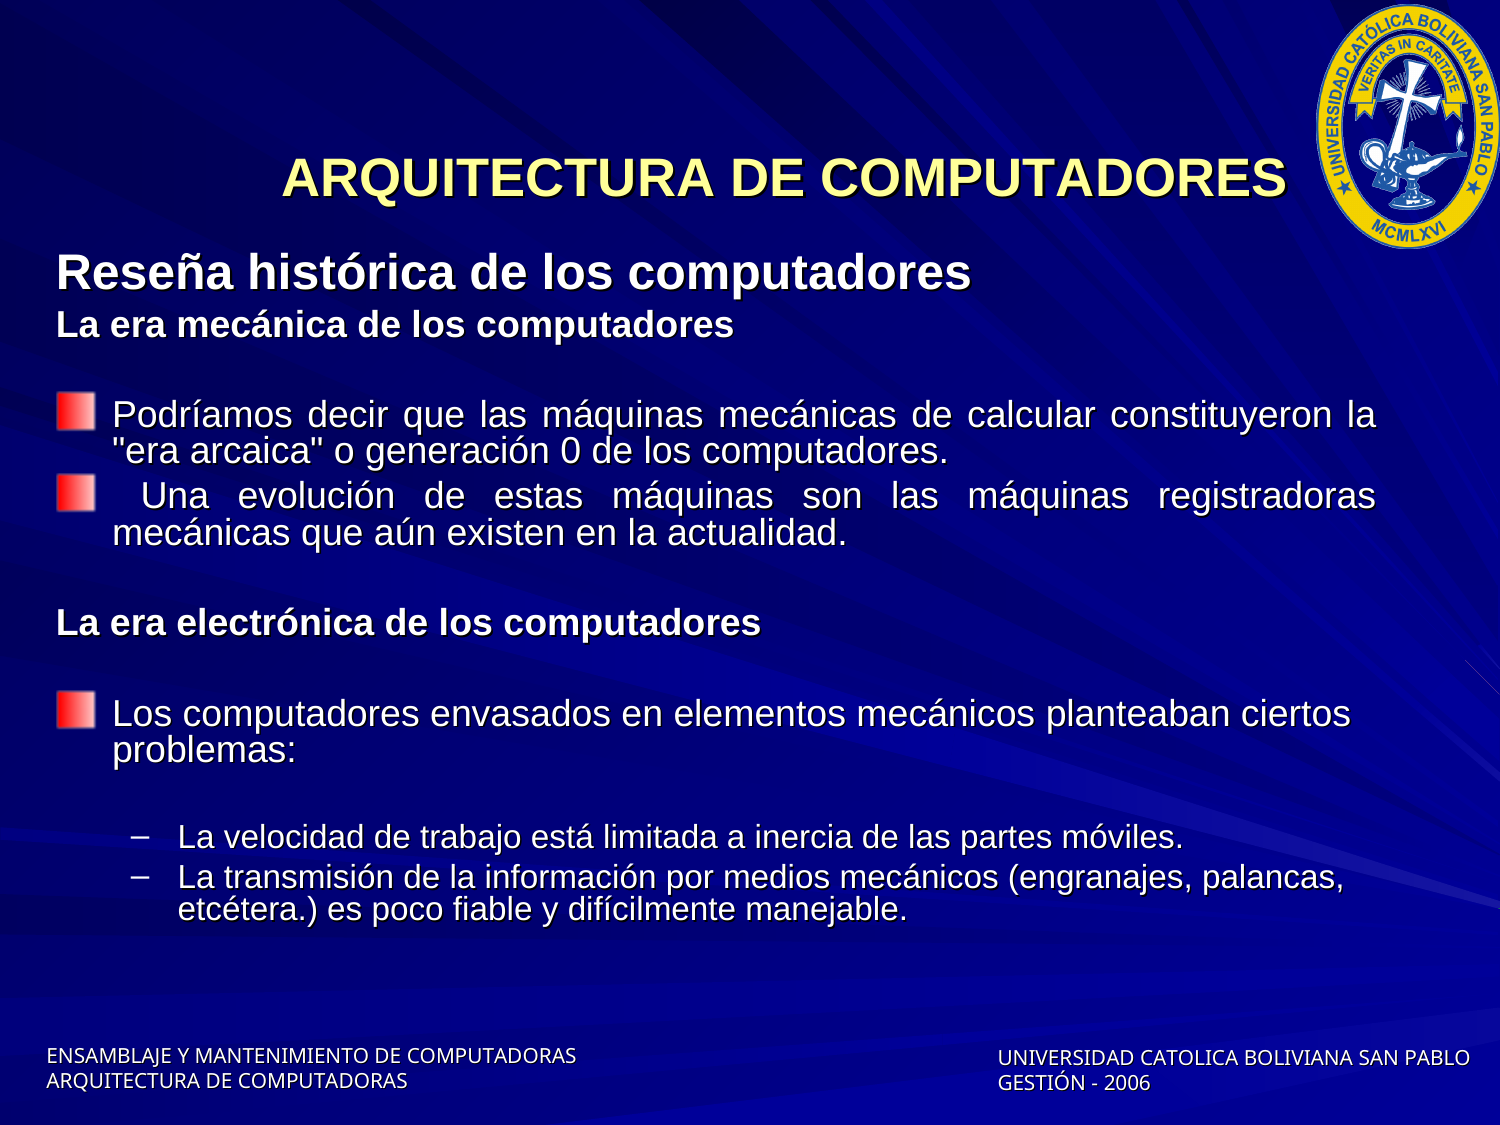

#
ARQUITECTURA DE COMPUTADORES
Reseña histórica de los computadores
La era mecánica de los computadores
Podríamos decir que las máquinas mecánicas de calcular constituyeron la "era arcaica" o generación 0 de los computadores.
 Una evolución de estas máquinas son las máquinas registradoras mecánicas que aún existen en la actualidad.
La era electrónica de los computadores
Los computadores envasados en elementos mecánicos planteaban ciertos problemas:
La velocidad de trabajo está limitada a inercia de las partes móviles.
La transmisión de la información por medios mecánicos (engranajes, palancas, etcétera.) es poco fiable y difícilmente manejable.